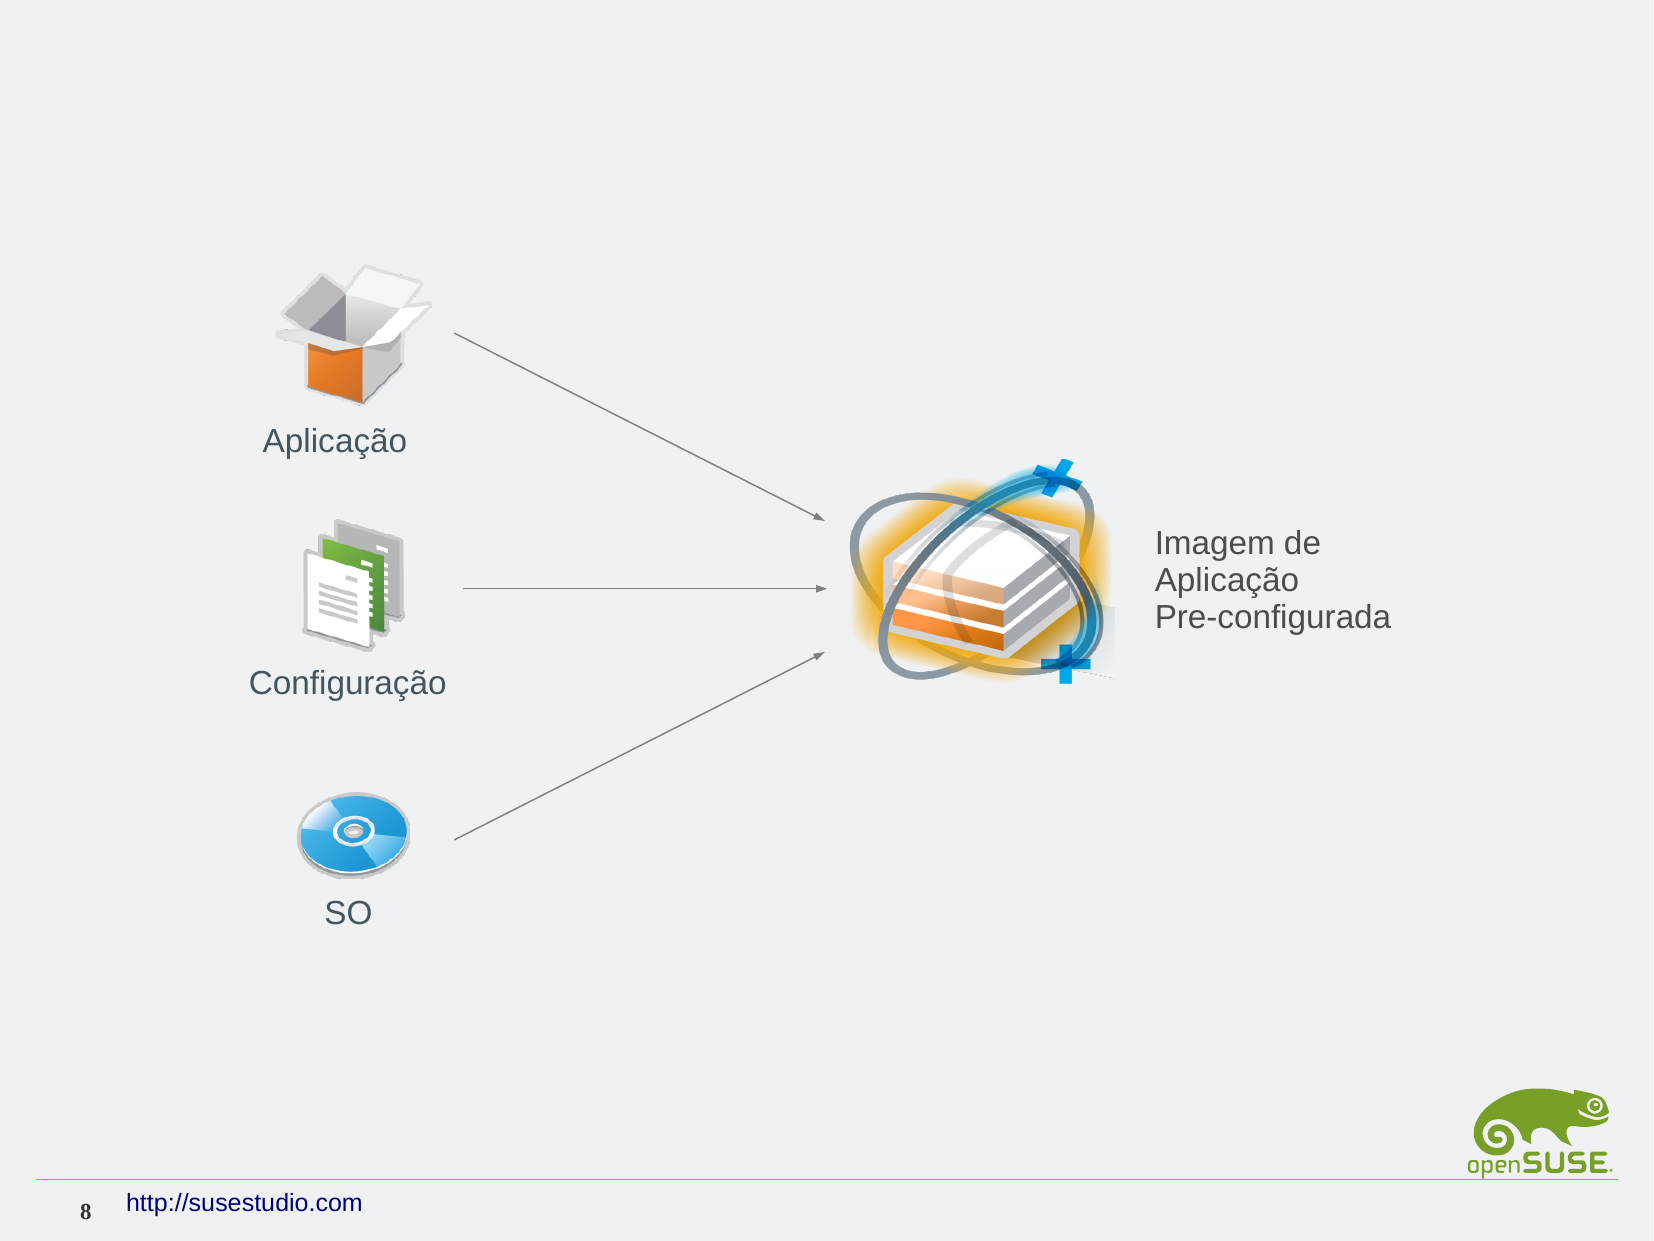

Aplicação
Imagem de
Aplicação
Pre-configurada
Configuração
SO
http://susestudio.com
8
Construindo appliances com o SUSE Studio